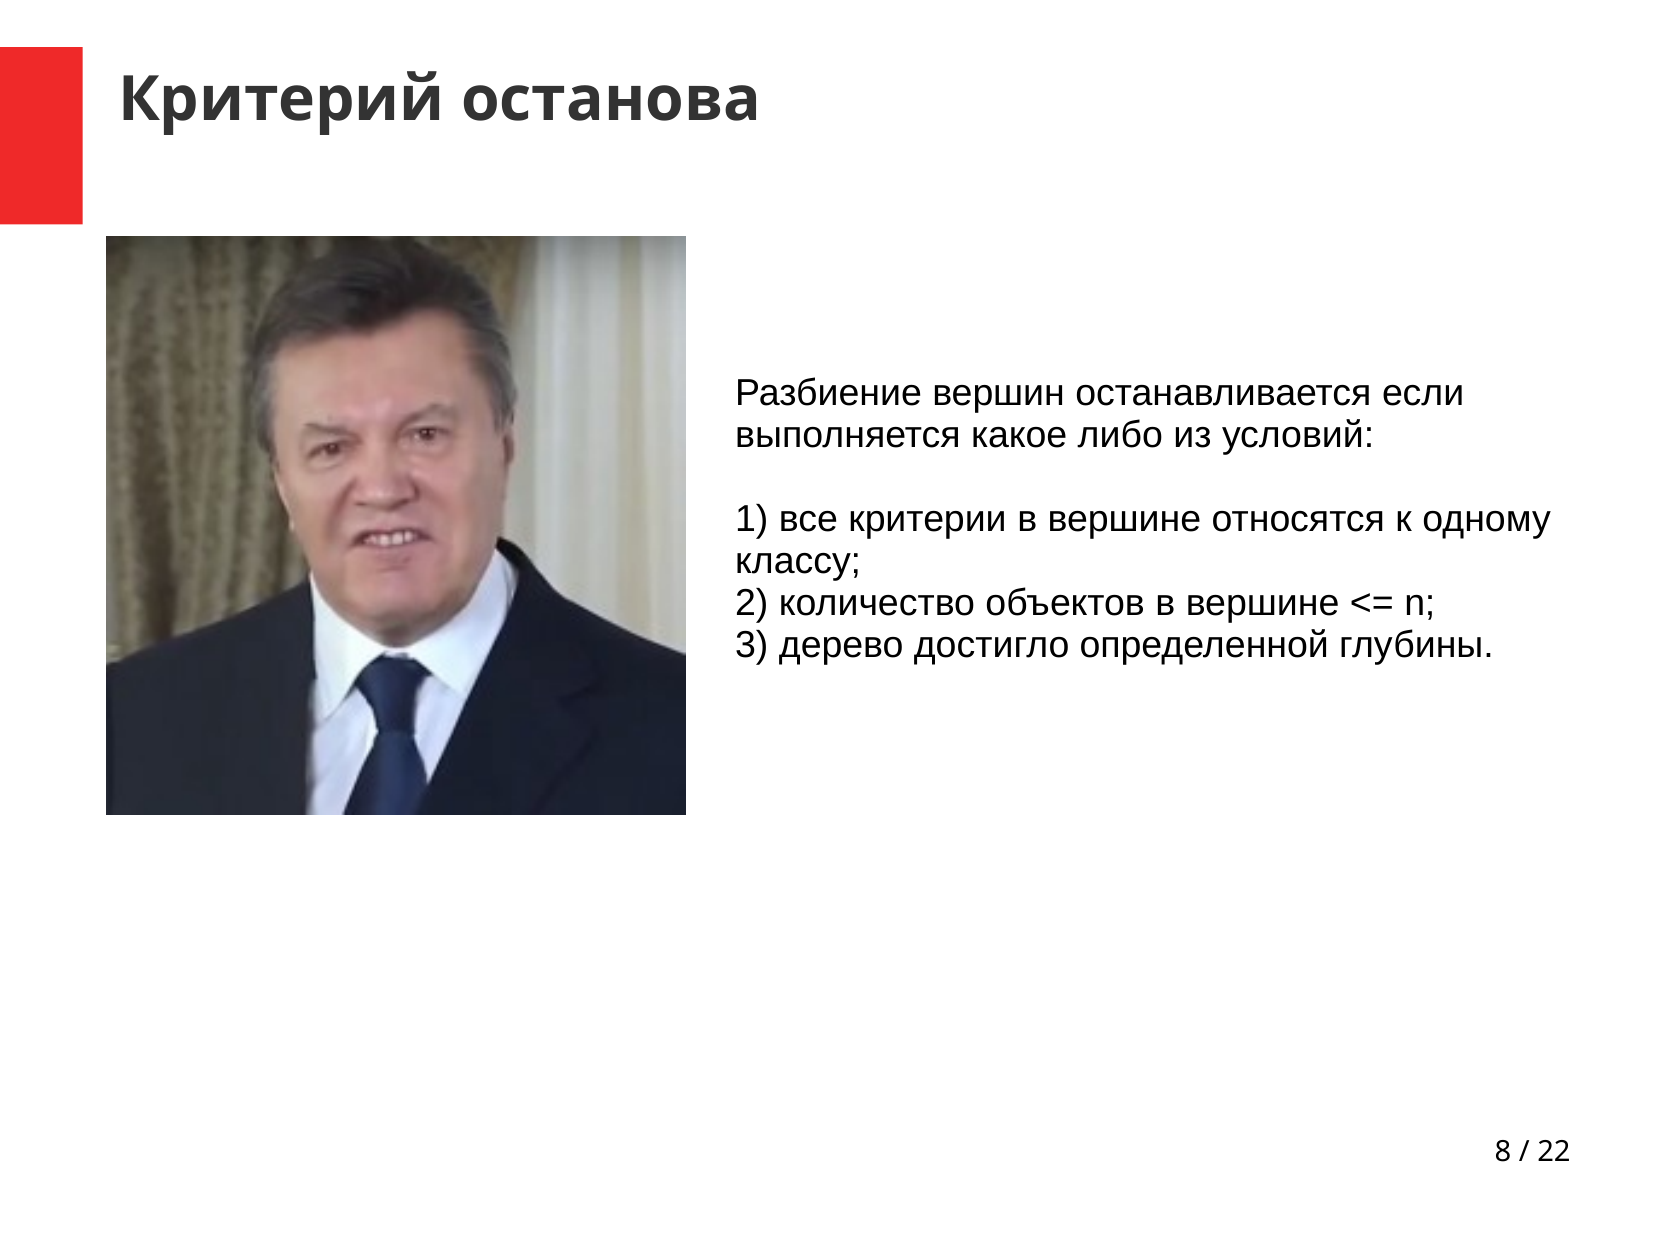

# Критерий останова
Разбиение вершин останавливается если выполняется какое либо из условий:
1) все критерии в вершине относятся к одному классу;
2) количество объектов в вершине <= n;
3) дерево достигло определенной глубины.
8